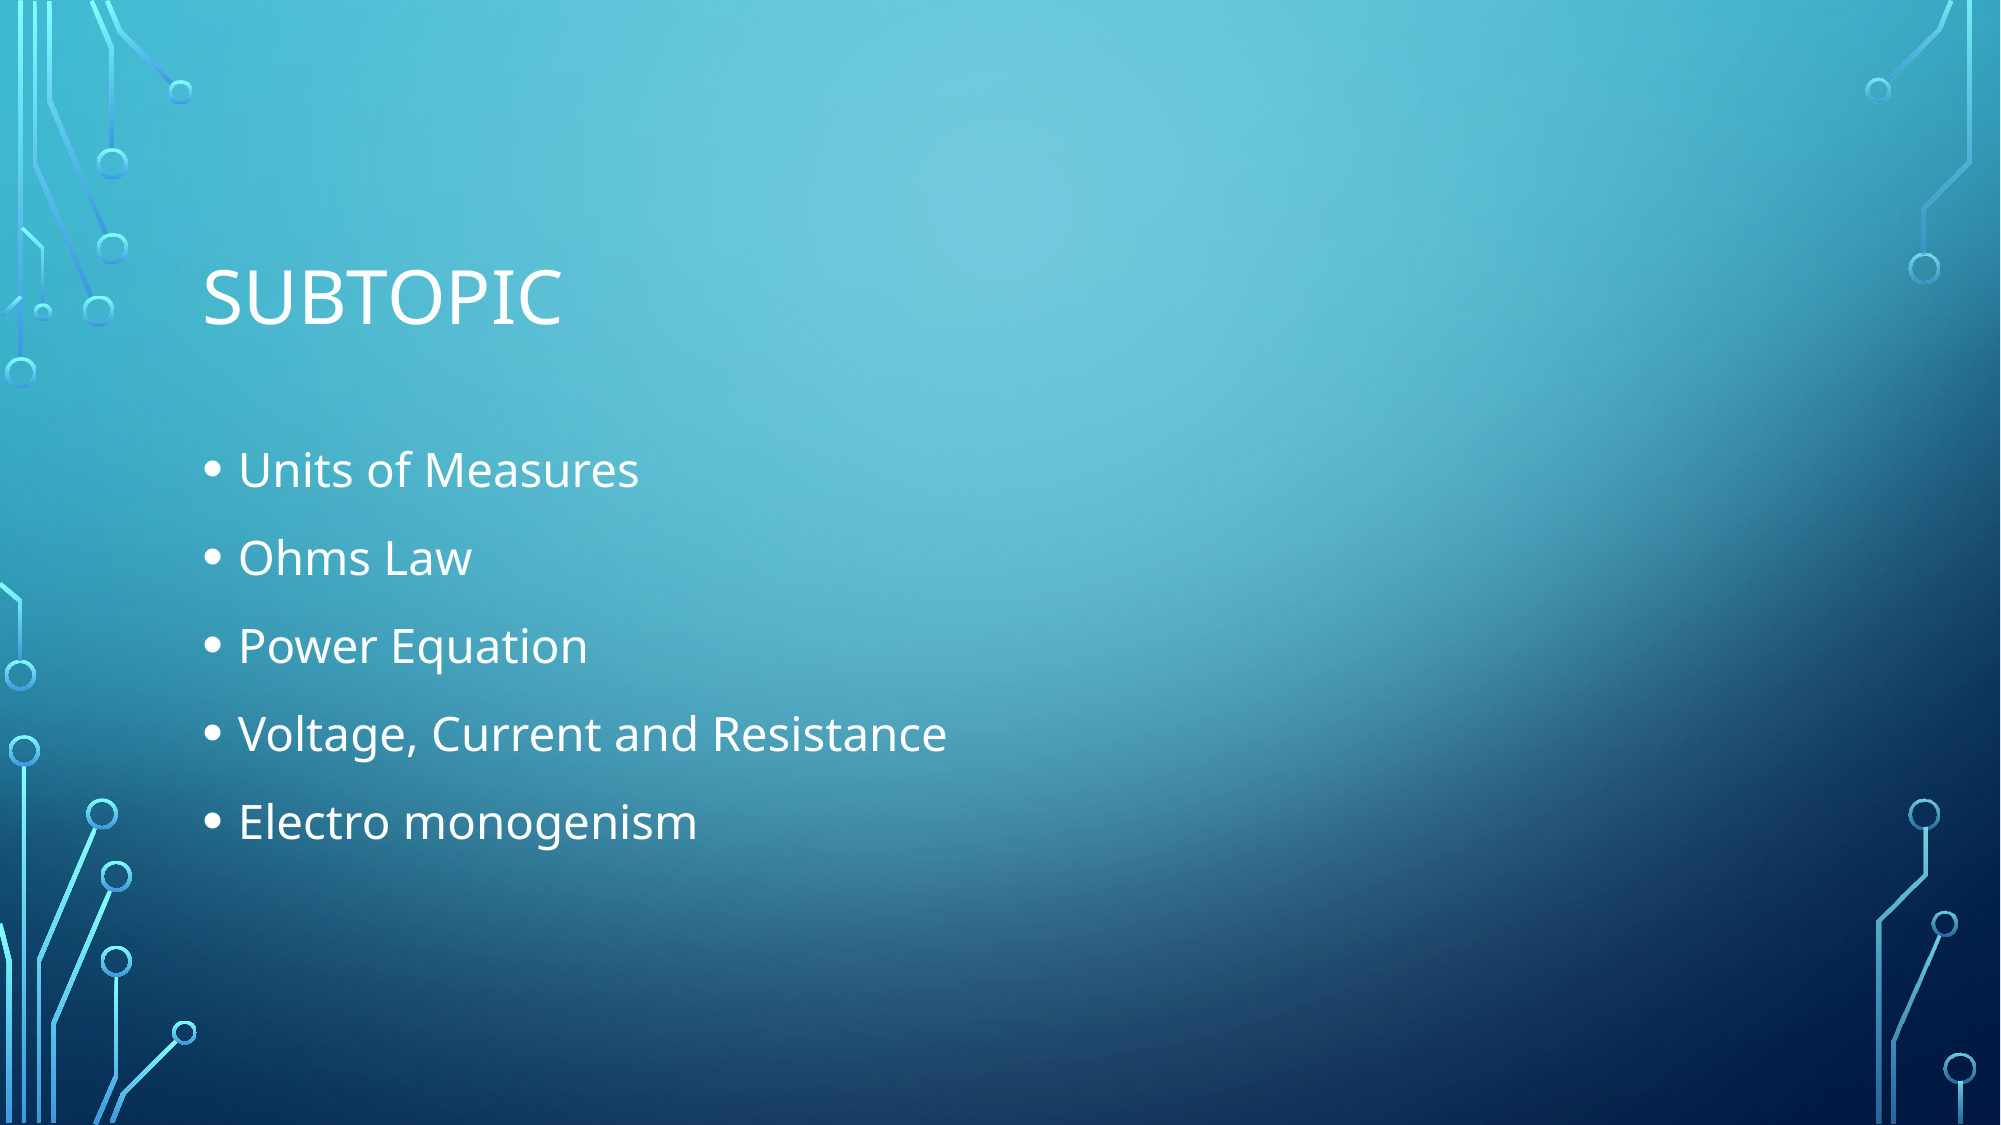

# Subtopic
Units of Measures
Ohms Law
Power Equation
Voltage, Current and Resistance
Electro monogenism